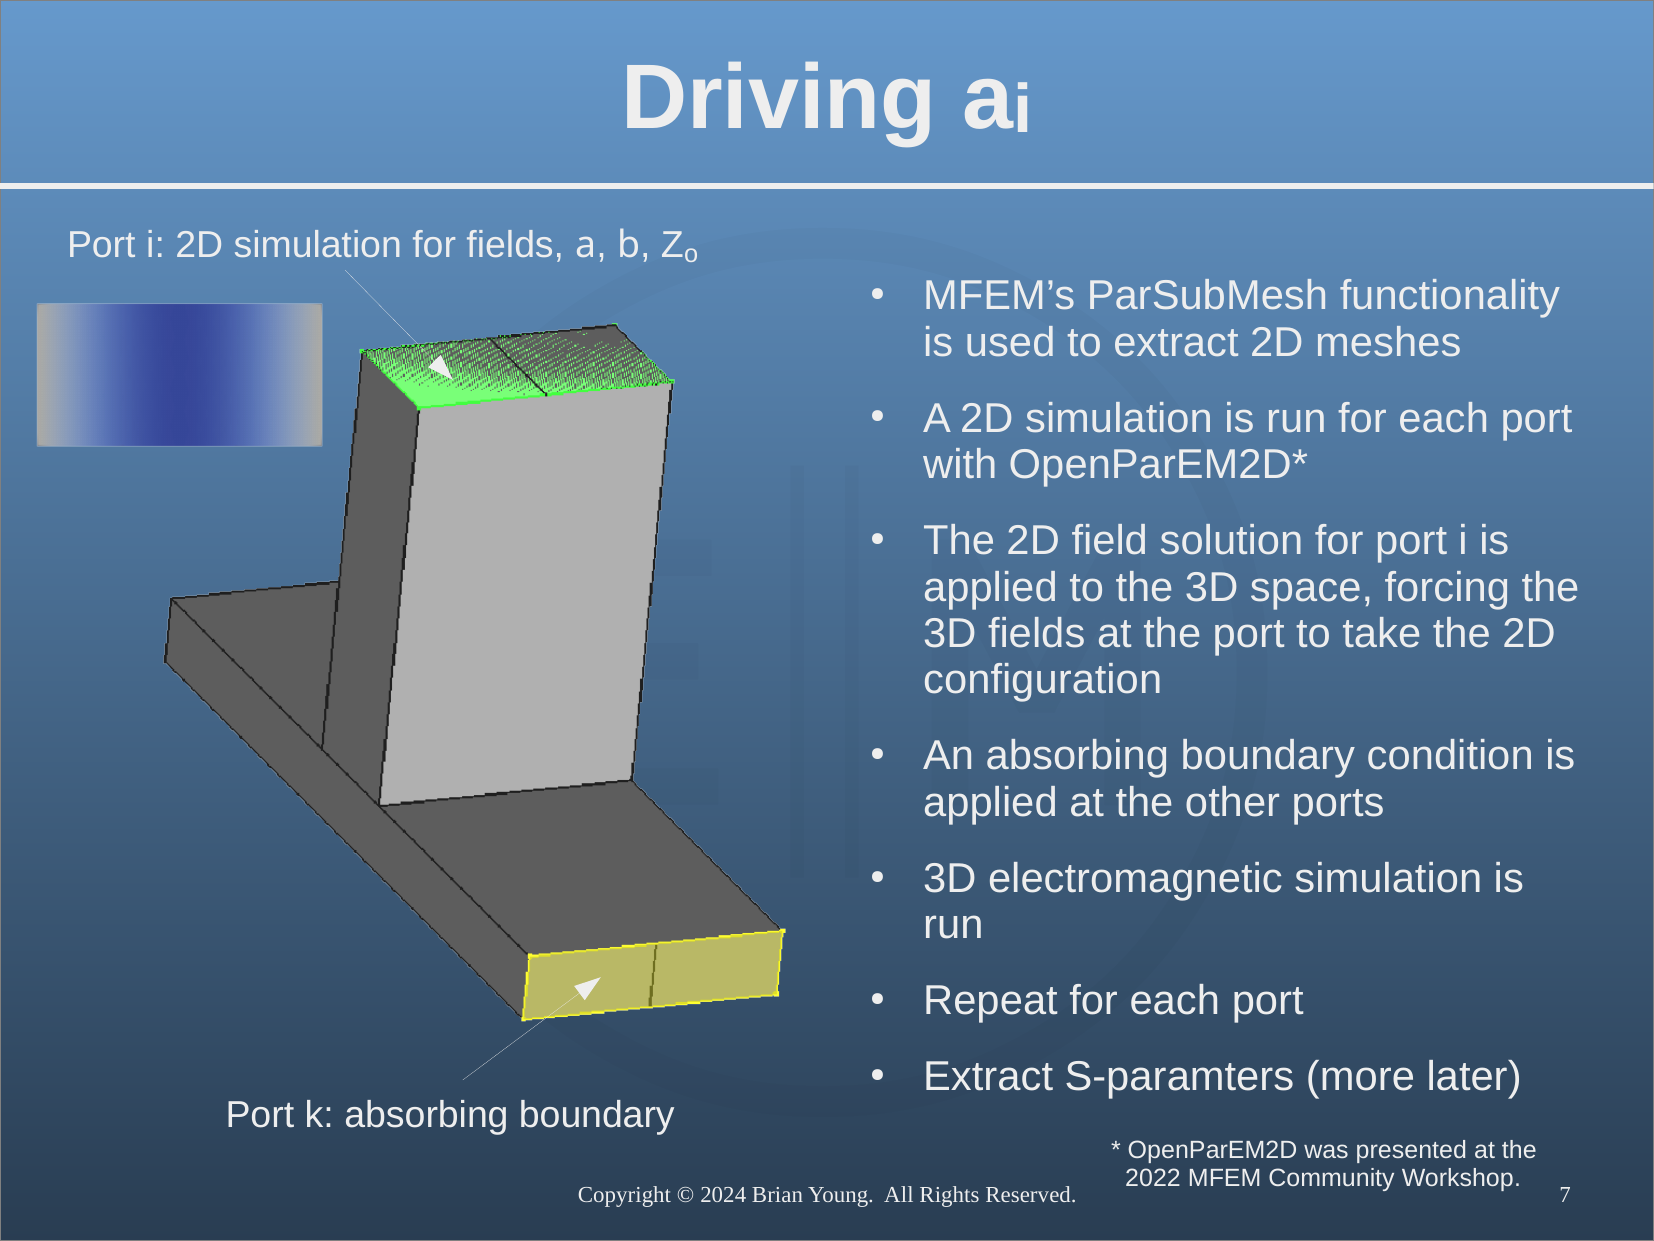

# Driving ai
Port i: 2D simulation for fields, a, b, Zo
MFEM’s ParSubMesh functionality is used to extract 2D meshes
A 2D simulation is run for each port with OpenParEM2D*
The 2D field solution for port i is applied to the 3D space, forcing the 3D fields at the port to take the 2D configuration
An absorbing boundary condition is applied at the other ports
3D electromagnetic simulation is run
Repeat for each port
Extract S-paramters (more later)
Port k: absorbing boundary
* OpenParEM2D was presented at the
 2022 MFEM Community Workshop.
7